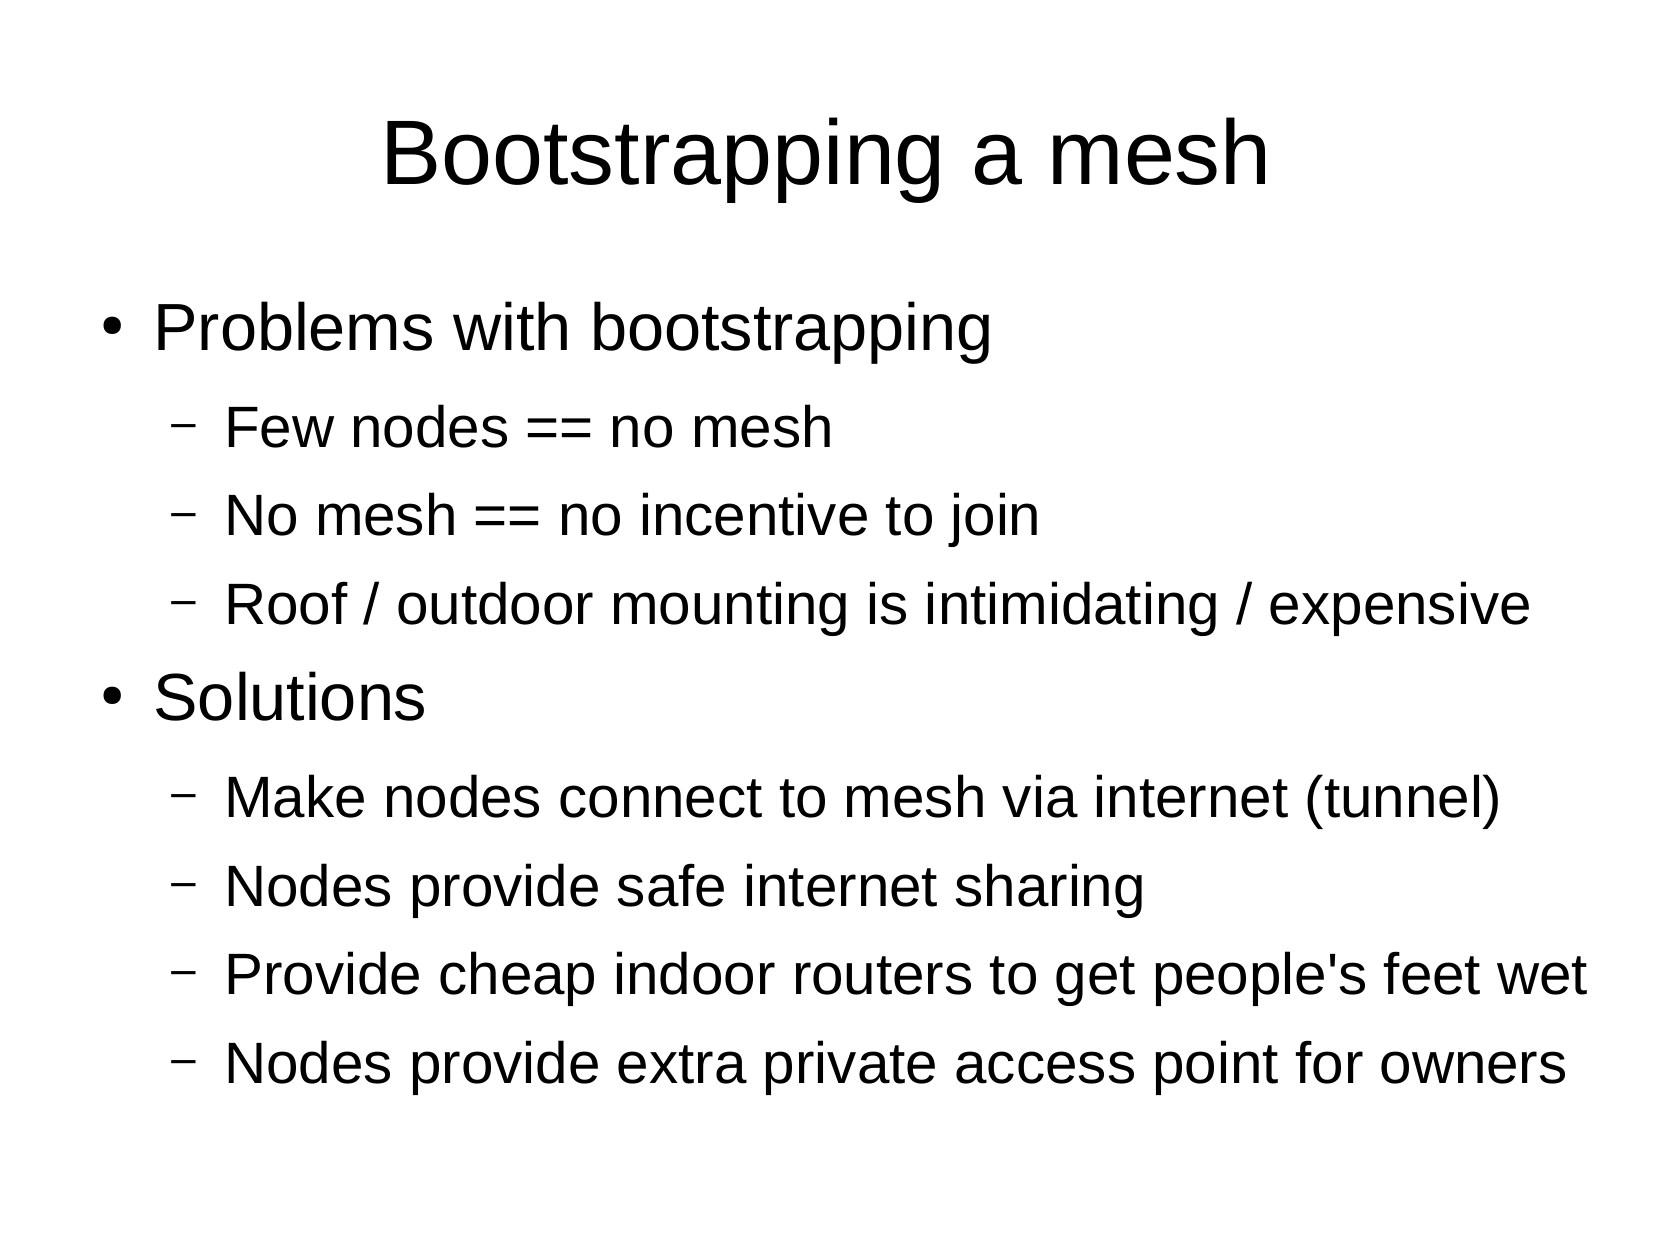

# Bootstrapping a mesh
Problems with bootstrapping
Few nodes == no mesh
No mesh == no incentive to join
Roof / outdoor mounting is intimidating / expensive
Solutions
Make nodes connect to mesh via internet (tunnel)
Nodes provide safe internet sharing
Provide cheap indoor routers to get people's feet wet
Nodes provide extra private access point for owners